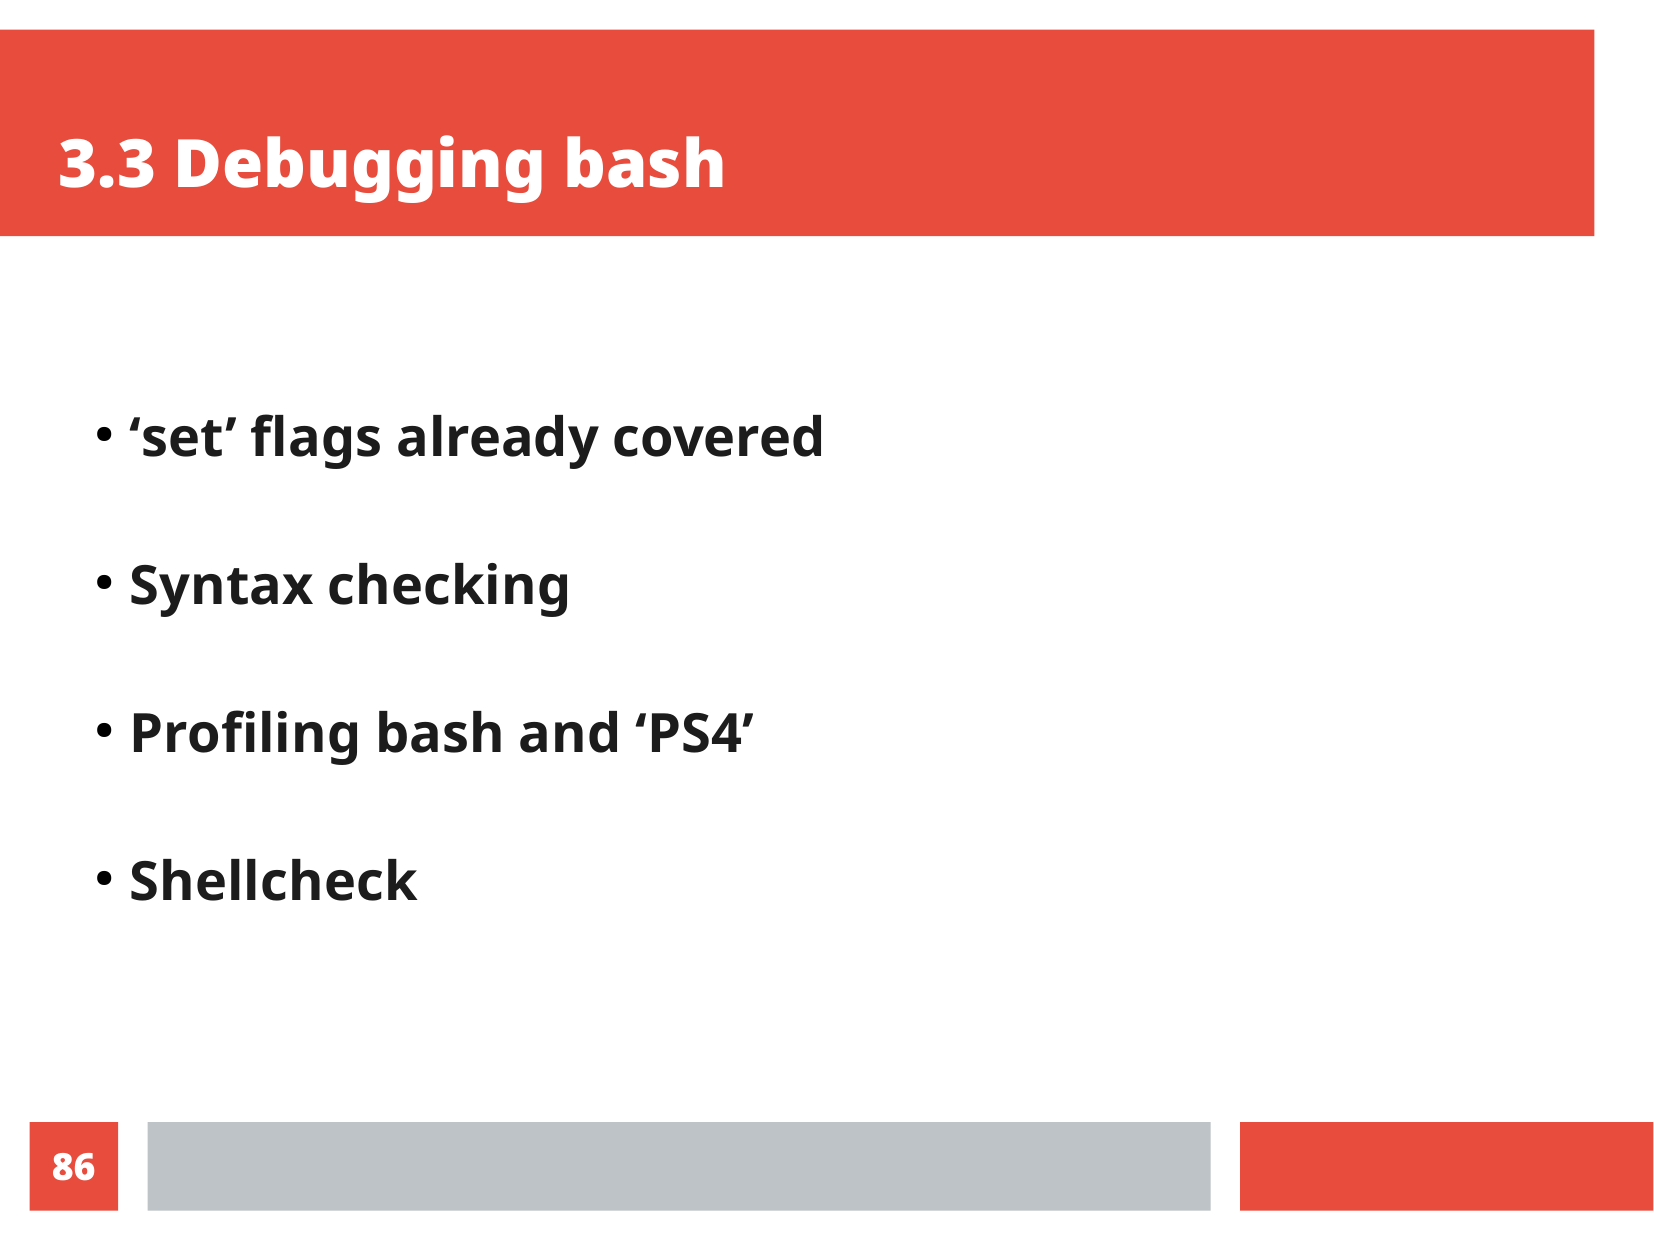

# 3.3 Debugging bash
‘set’ flags already covered
Syntax checking
Profiling bash and ‘PS4’
Shellcheck
86